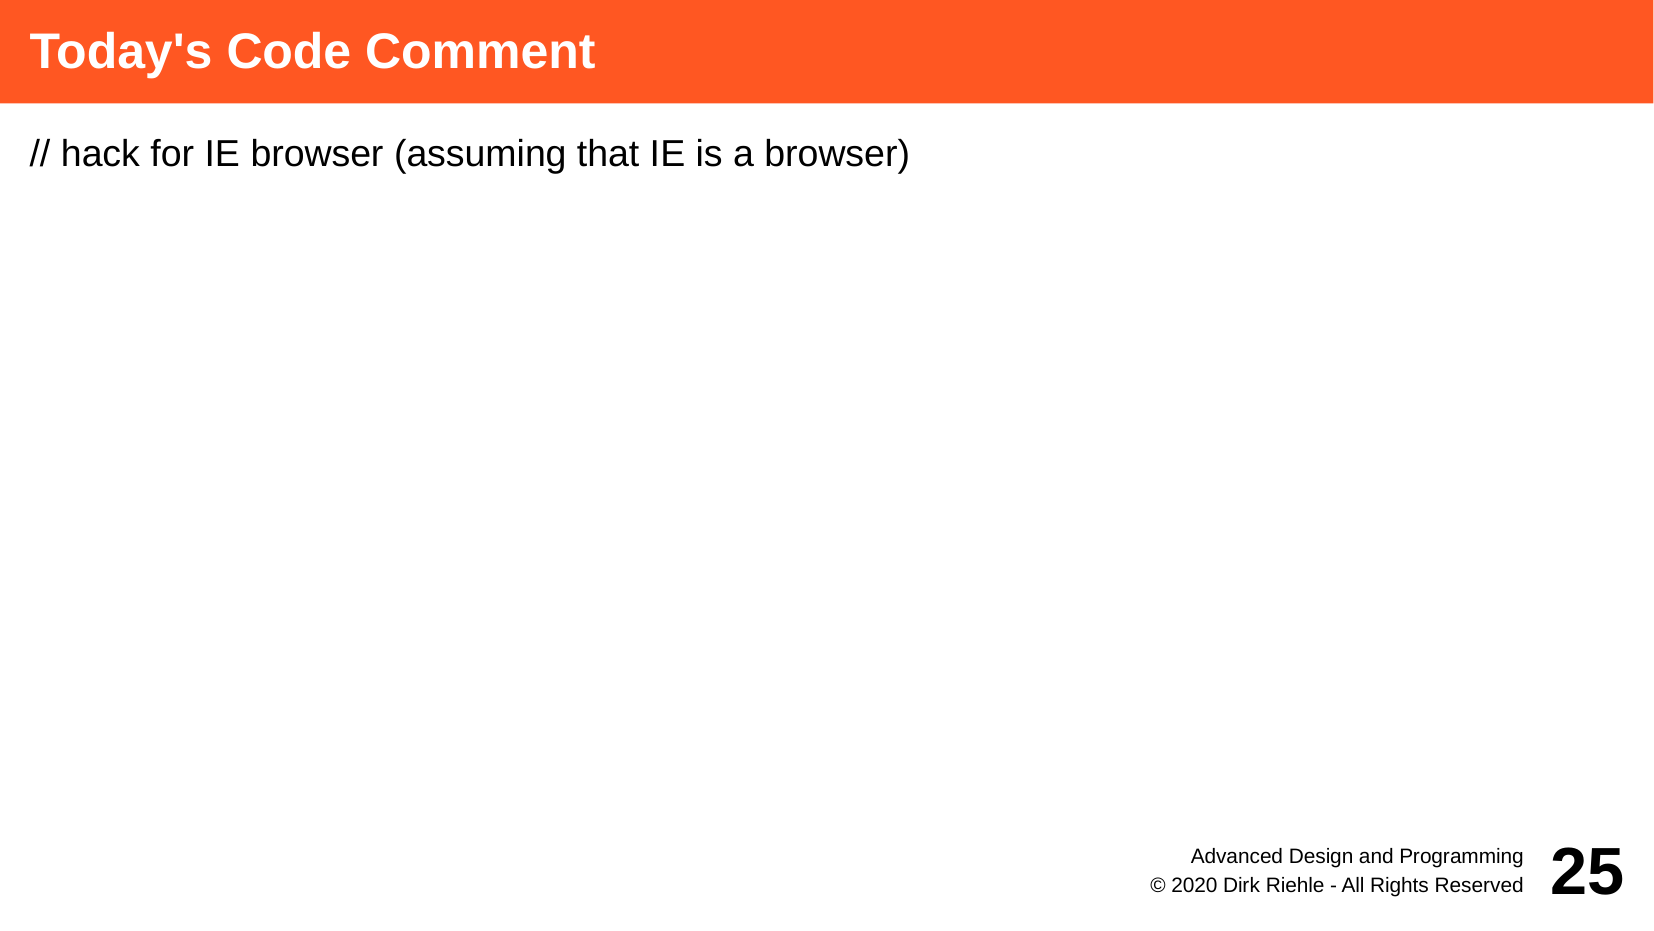

# Today's Code Comment
// hack for IE browser (assuming that IE is a browser)
Advanced Design and Programming
25
© 2020 Dirk Riehle - All Rights Reserved